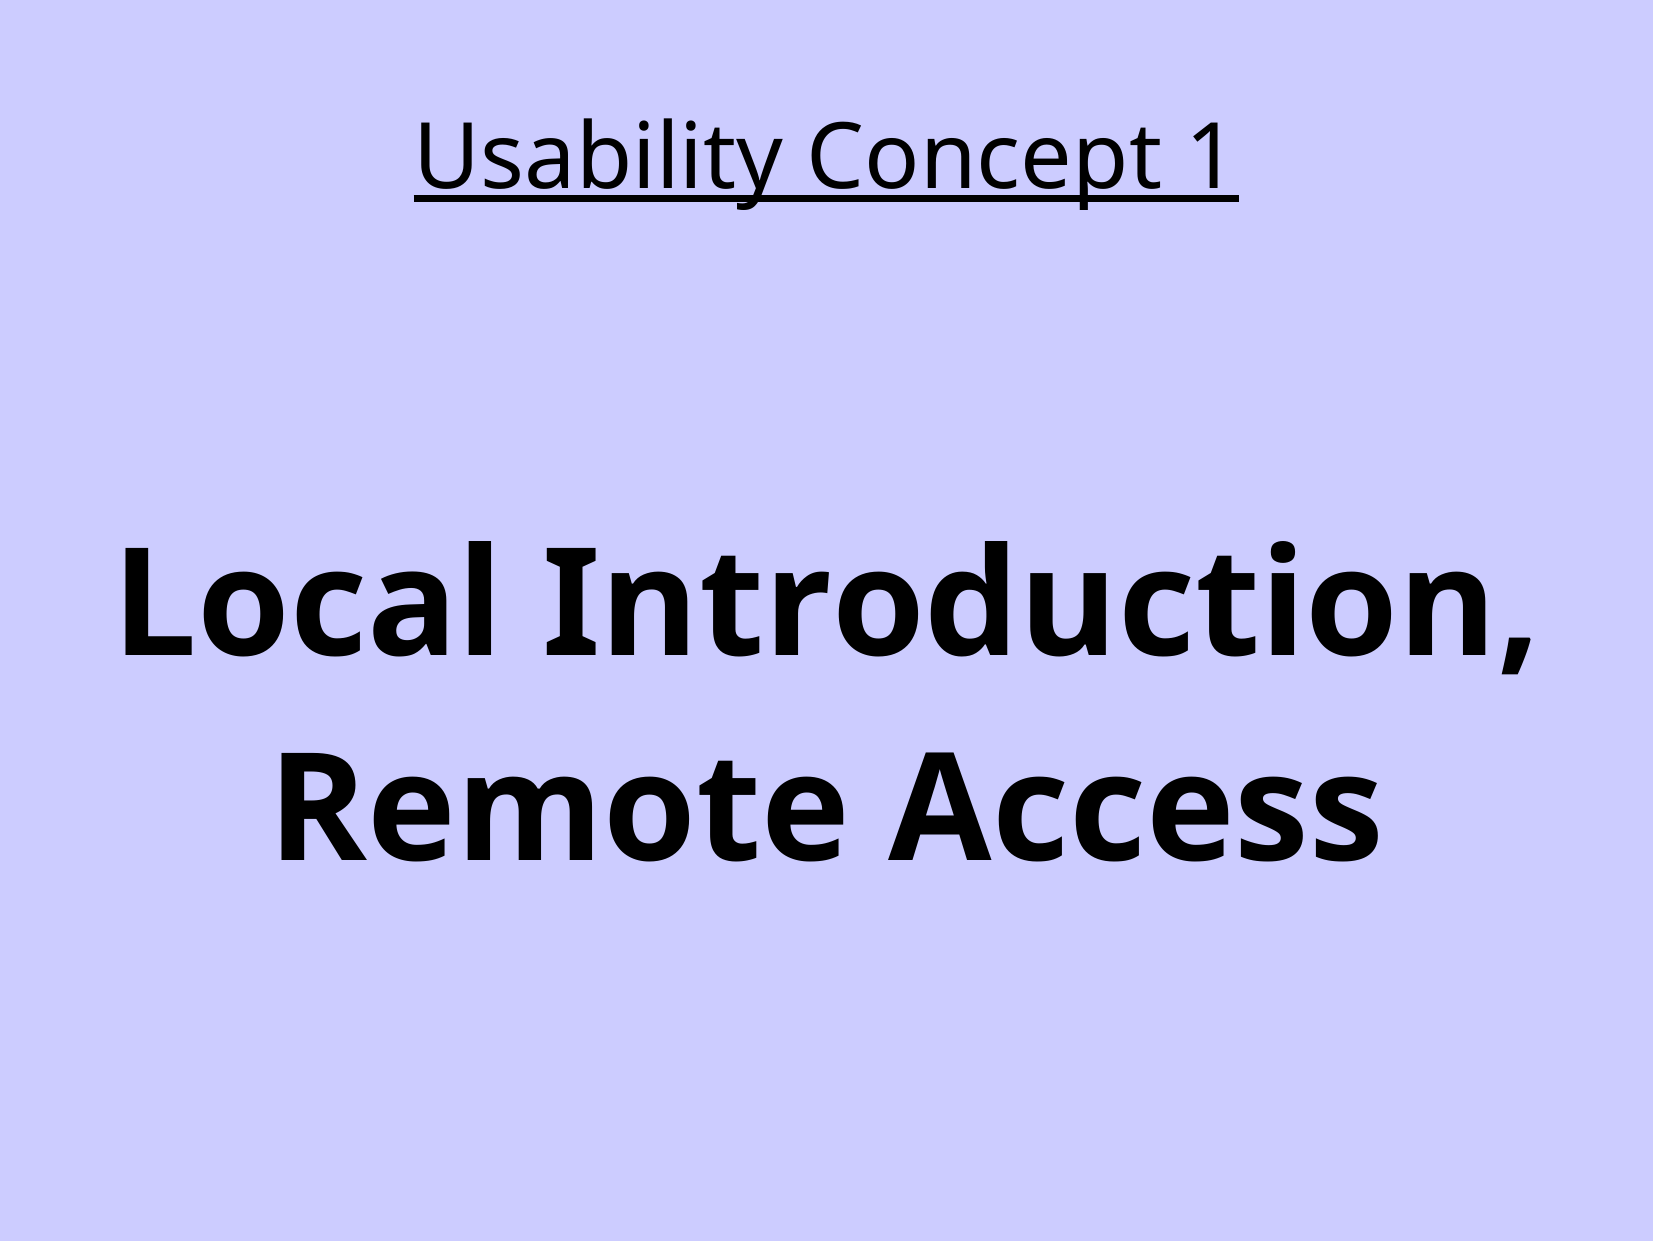

# Usability Concept 1
Local Introduction,
Remote Access